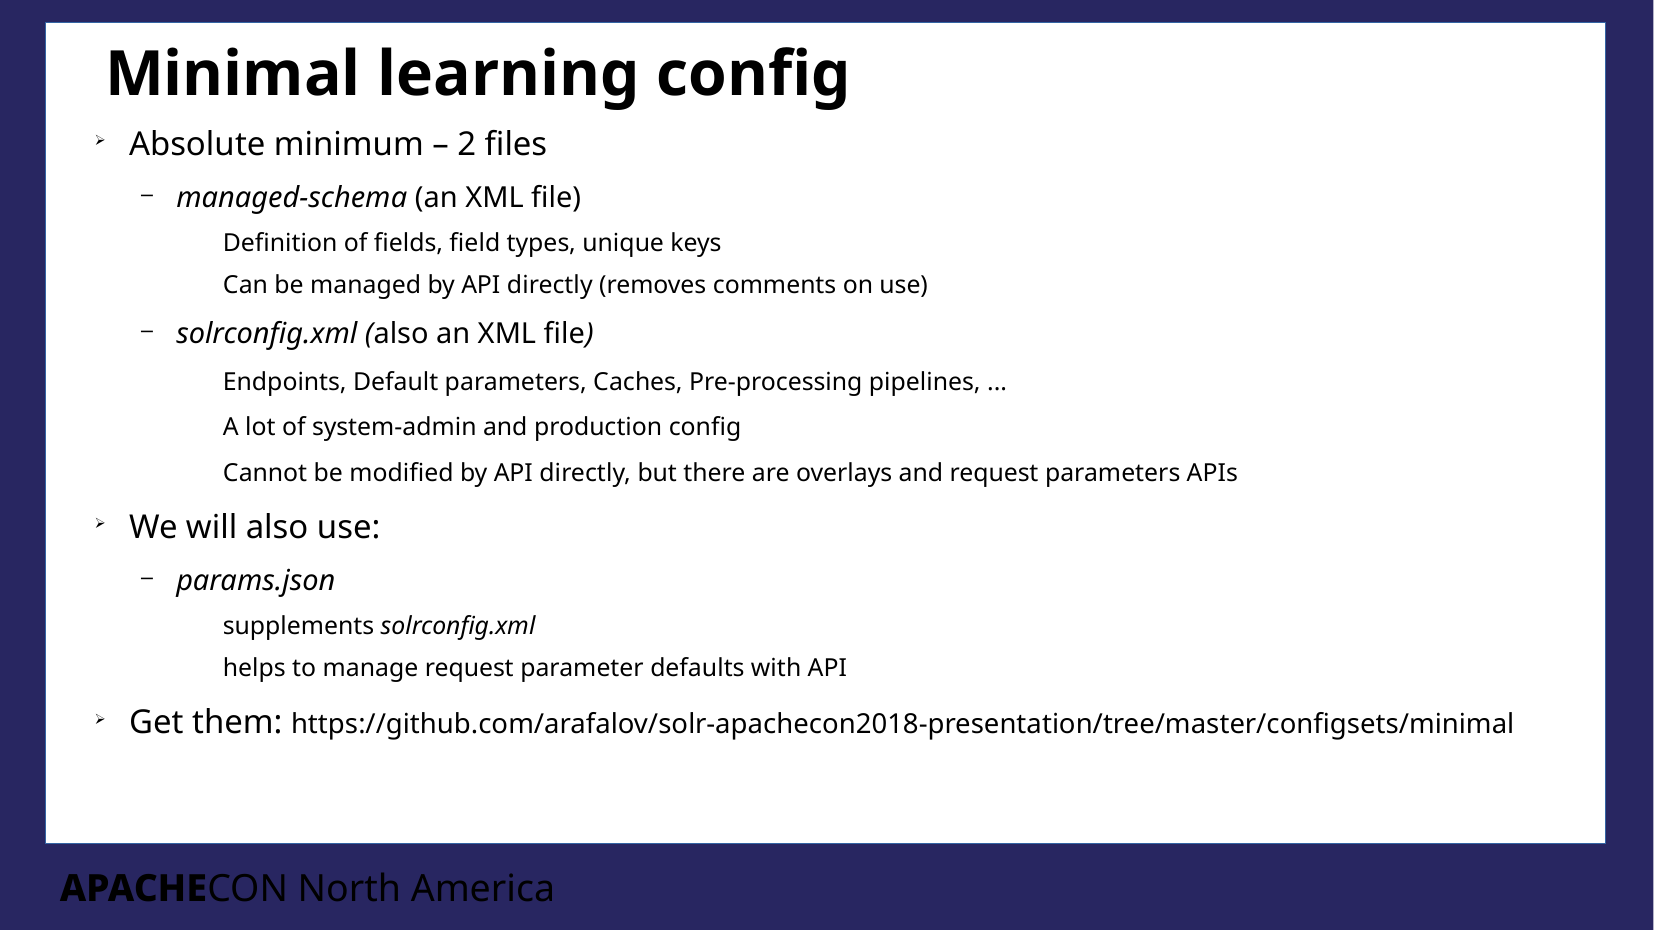

# Minimal learning config
Absolute minimum – 2 files
managed-schema (an XML file)
Definition of fields, field types, unique keys
Can be managed by API directly (removes comments on use)
solrconfig.xml (also an XML file)
Endpoints, Default parameters, Caches, Pre-processing pipelines, ...
A lot of system-admin and production config
Cannot be modified by API directly, but there are overlays and request parameters APIs
We will also use:
params.json
supplements solrconfig.xml
helps to manage request parameter defaults with API
Get them: https://github.com/arafalov/solr-apachecon2018-presentation/tree/master/configsets/minimal